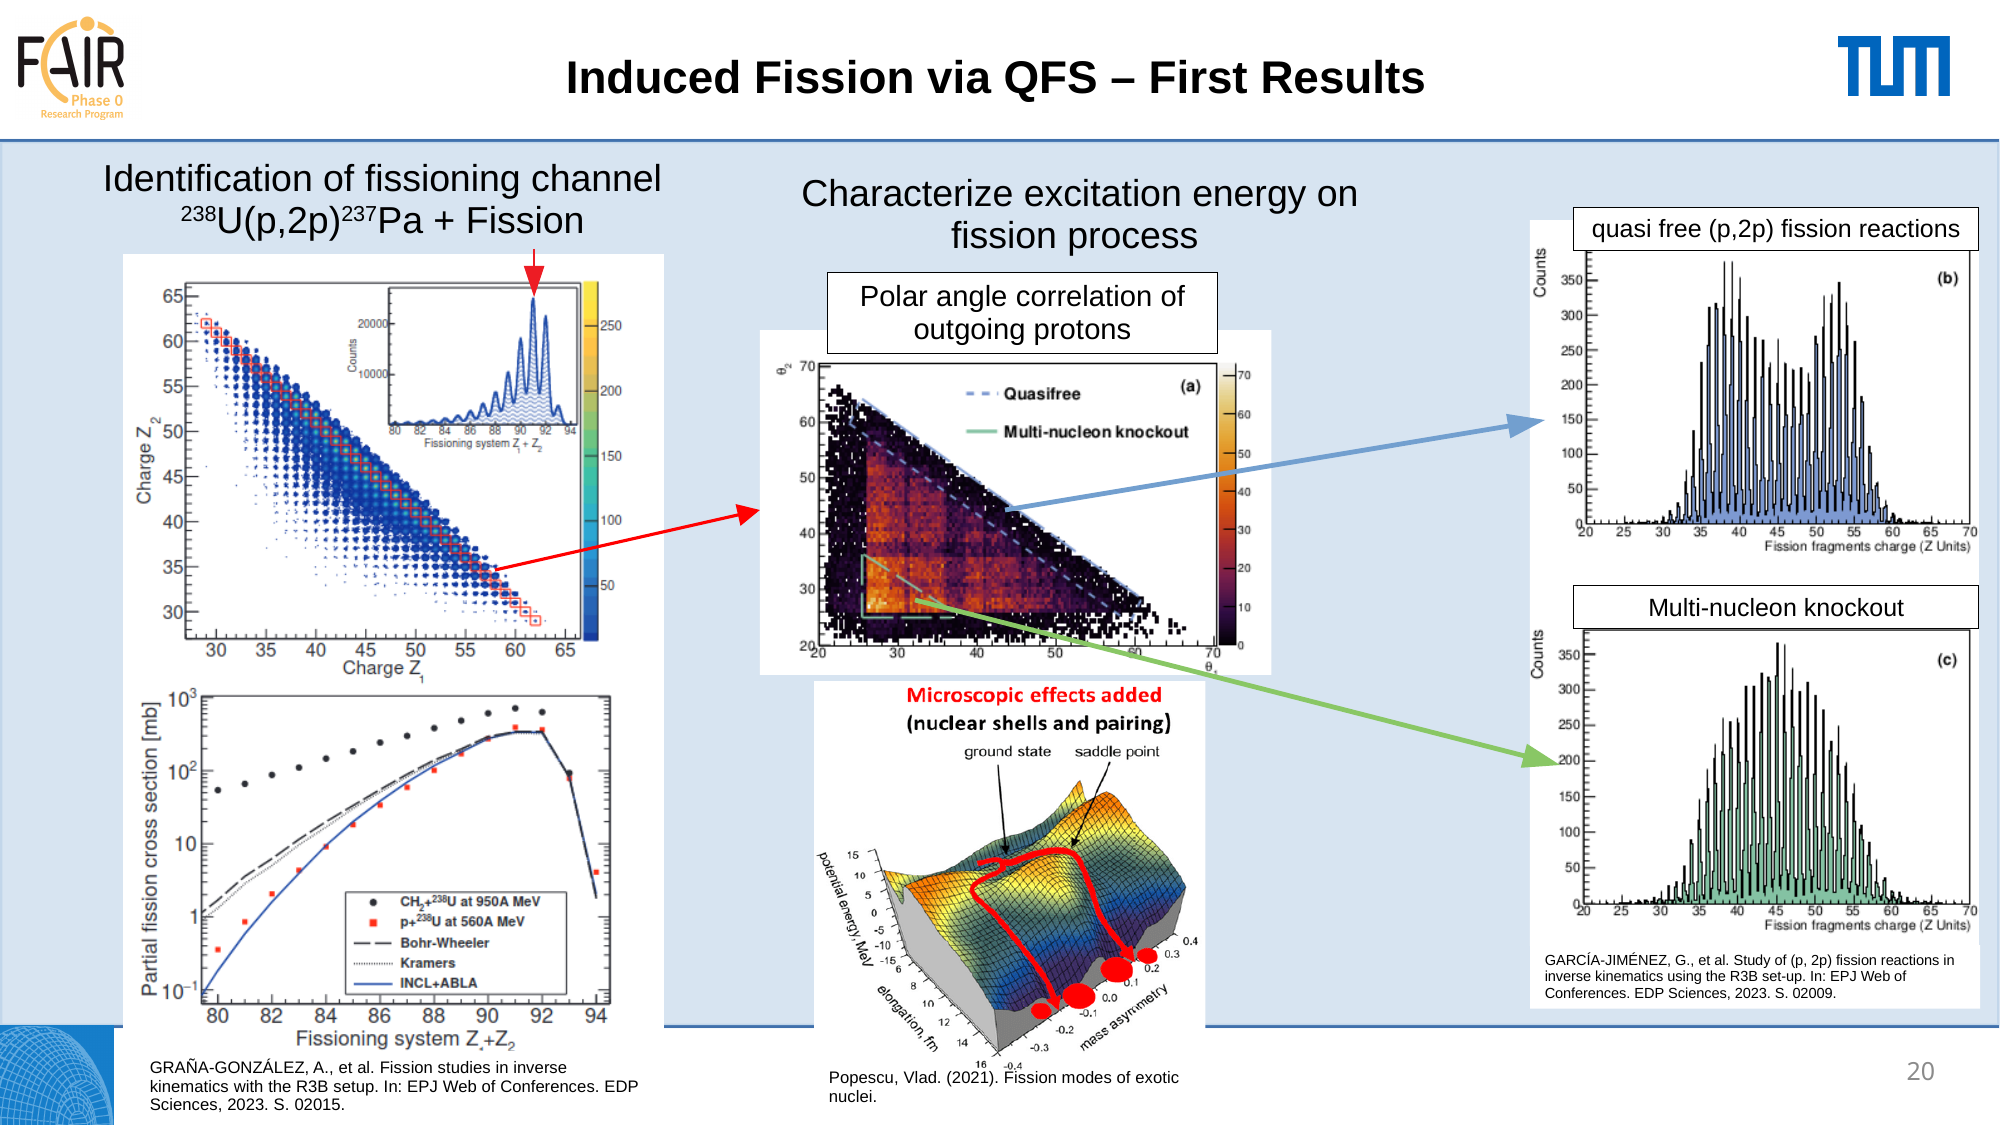

Induced Fission via QFS – First Results
Identification of fissioning channel 238U(p,2p)237Pa + Fission
Characterize excitation energy on fission process
quasi free (p,2p) fission reactions
Polar angle correlation of outgoing protons
Multi-nucleon knockout
Popescu, Vlad. (2021). Fission modes of exotic nuclei.
GARCÍA-JIMÉNEZ, G., et al. Study of (p, 2p) fission reactions in inverse kinematics using the R3B set-up. In: EPJ Web of Conferences. EDP Sciences, 2023. S. 02009.
20
GRAÑA-GONZÁLEZ, A., et al. Fission studies in inverse kinematics with the R3B setup. In: EPJ Web of Conferences. EDP Sciences, 2023. S. 02015.